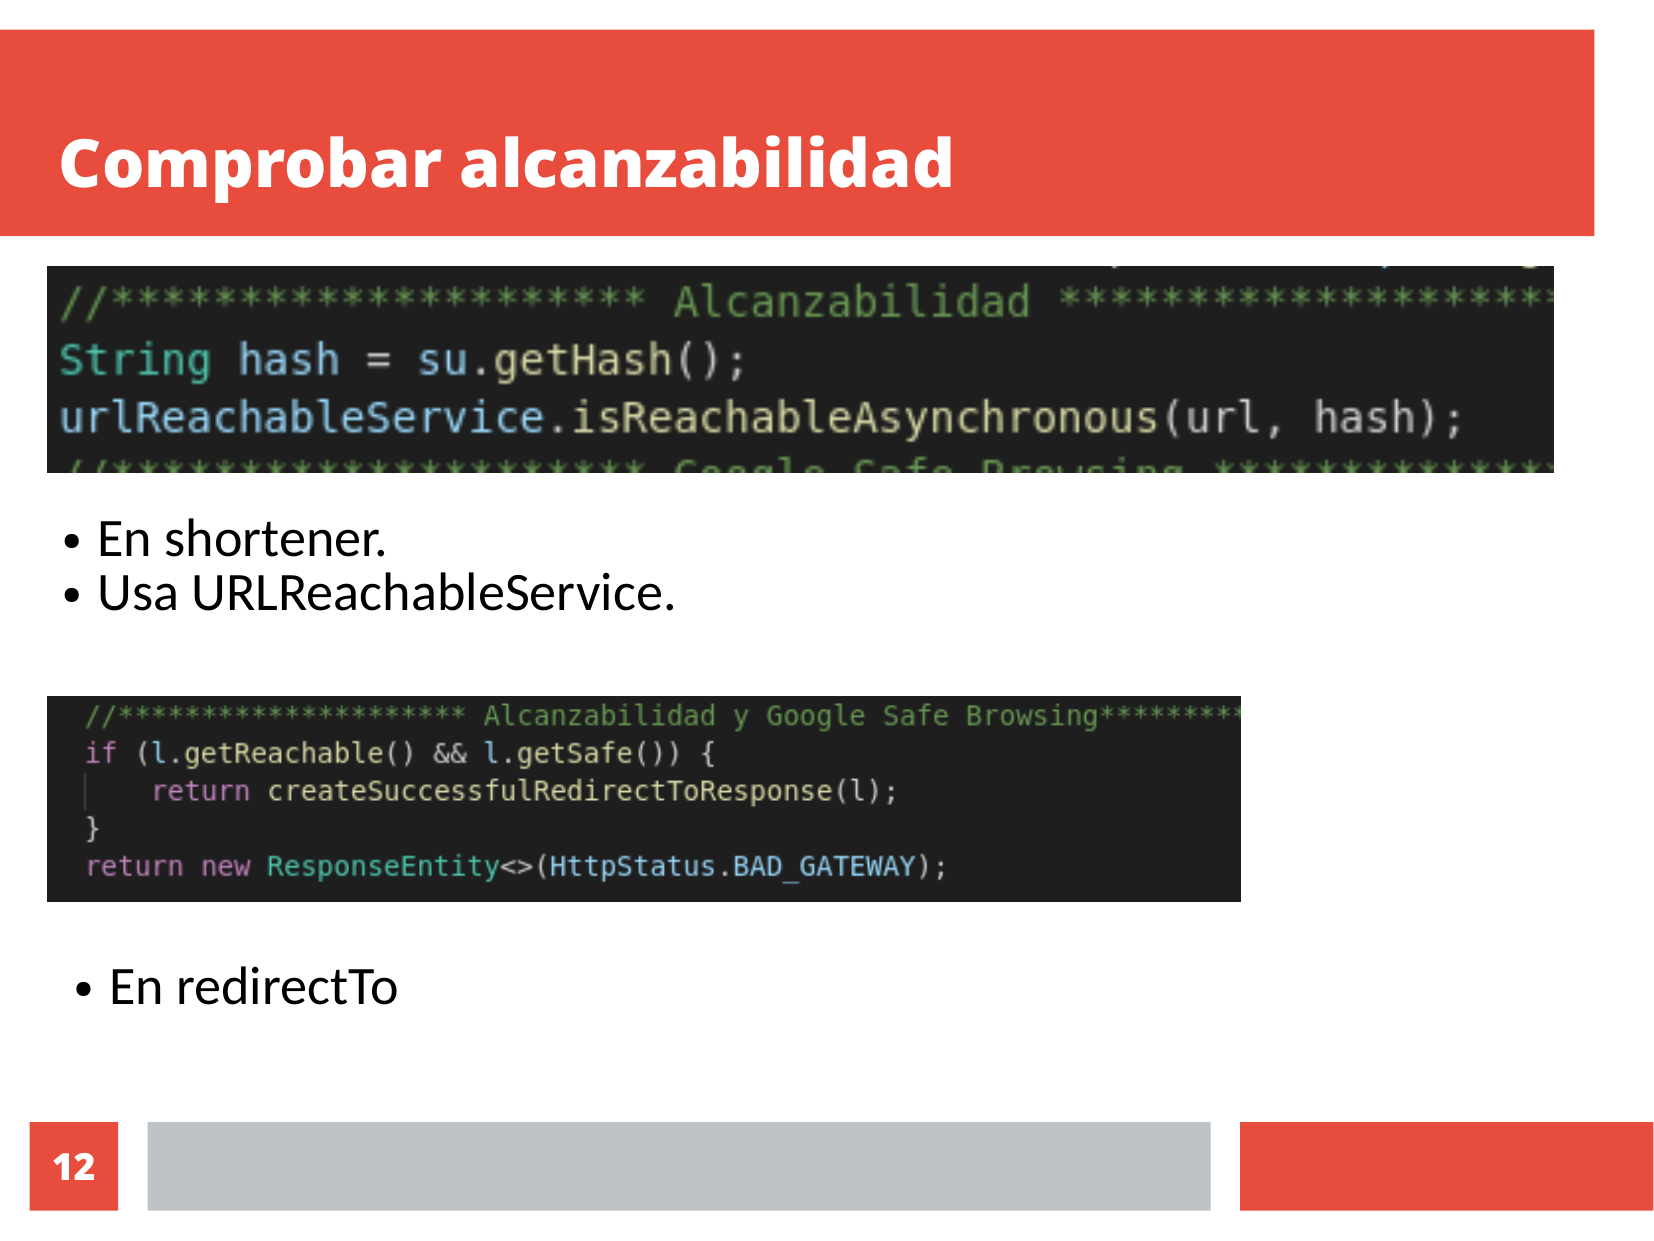

# Comprobar alcanzabilidad
En shortener.
Usa URLReachableService.
En redirectTo
12